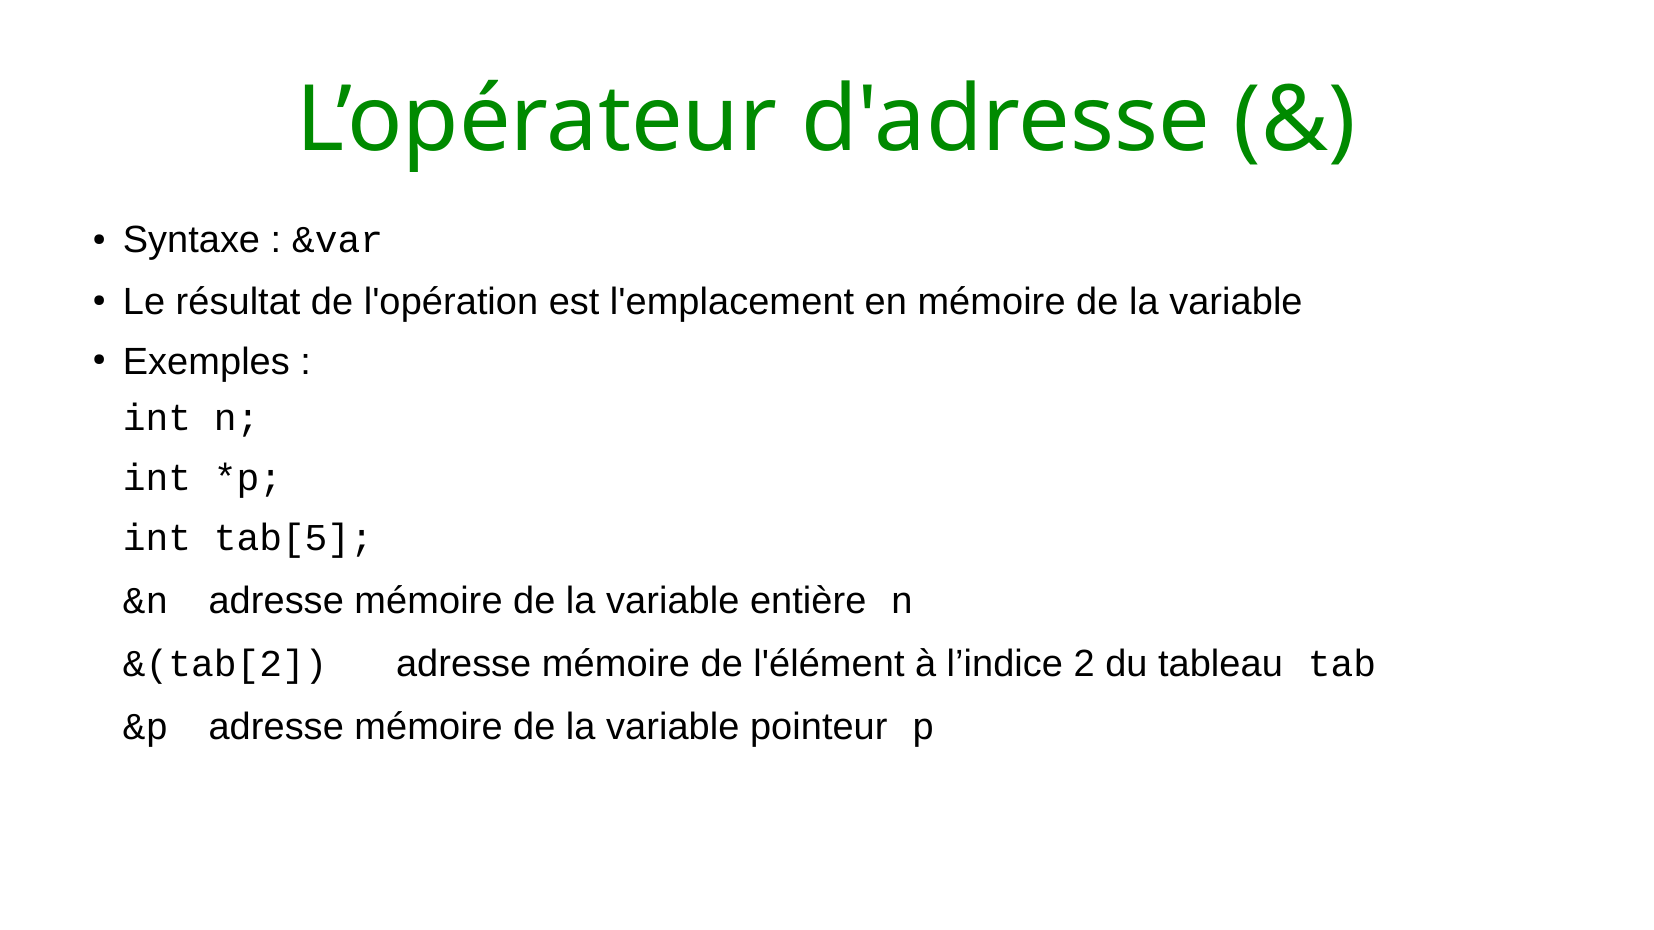

# L’opérateur d'adresse (&)
Syntaxe : &var
Le résultat de l'opération est l'emplacement en mémoire de la variable
Exemples :
int n;
int *p;
int tab[5];
&n		adresse mémoire de la variable entière n
&(tab[2]) adresse mémoire de l'élément à l’indice 2 du tableau tab
&p		adresse mémoire de la variable pointeur p